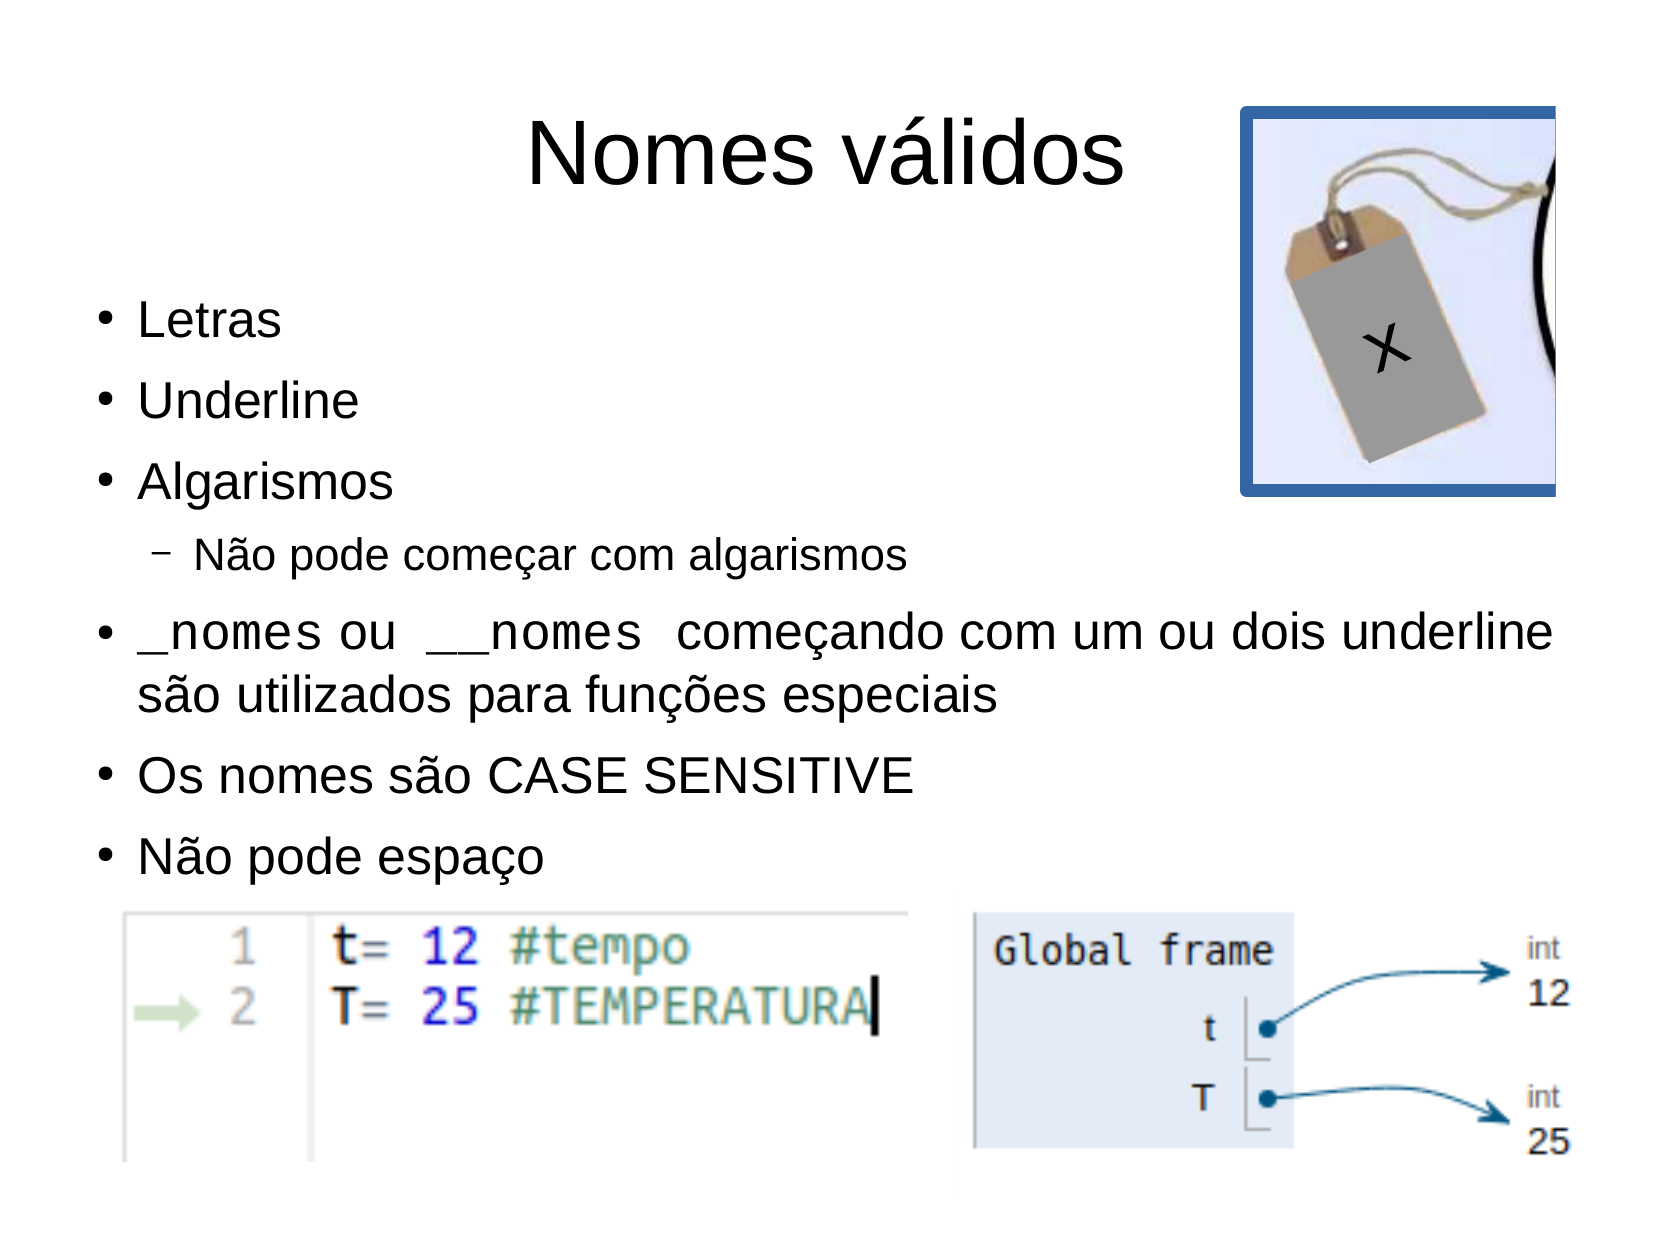

# Nomes válidos
Letras
Underline
Algarismos
Não pode começar com algarismos
_nomes ou __nomes começando com um ou dois underline são utilizados para funções especiais
Os nomes são CASE SENSITIVE
Não pode espaço